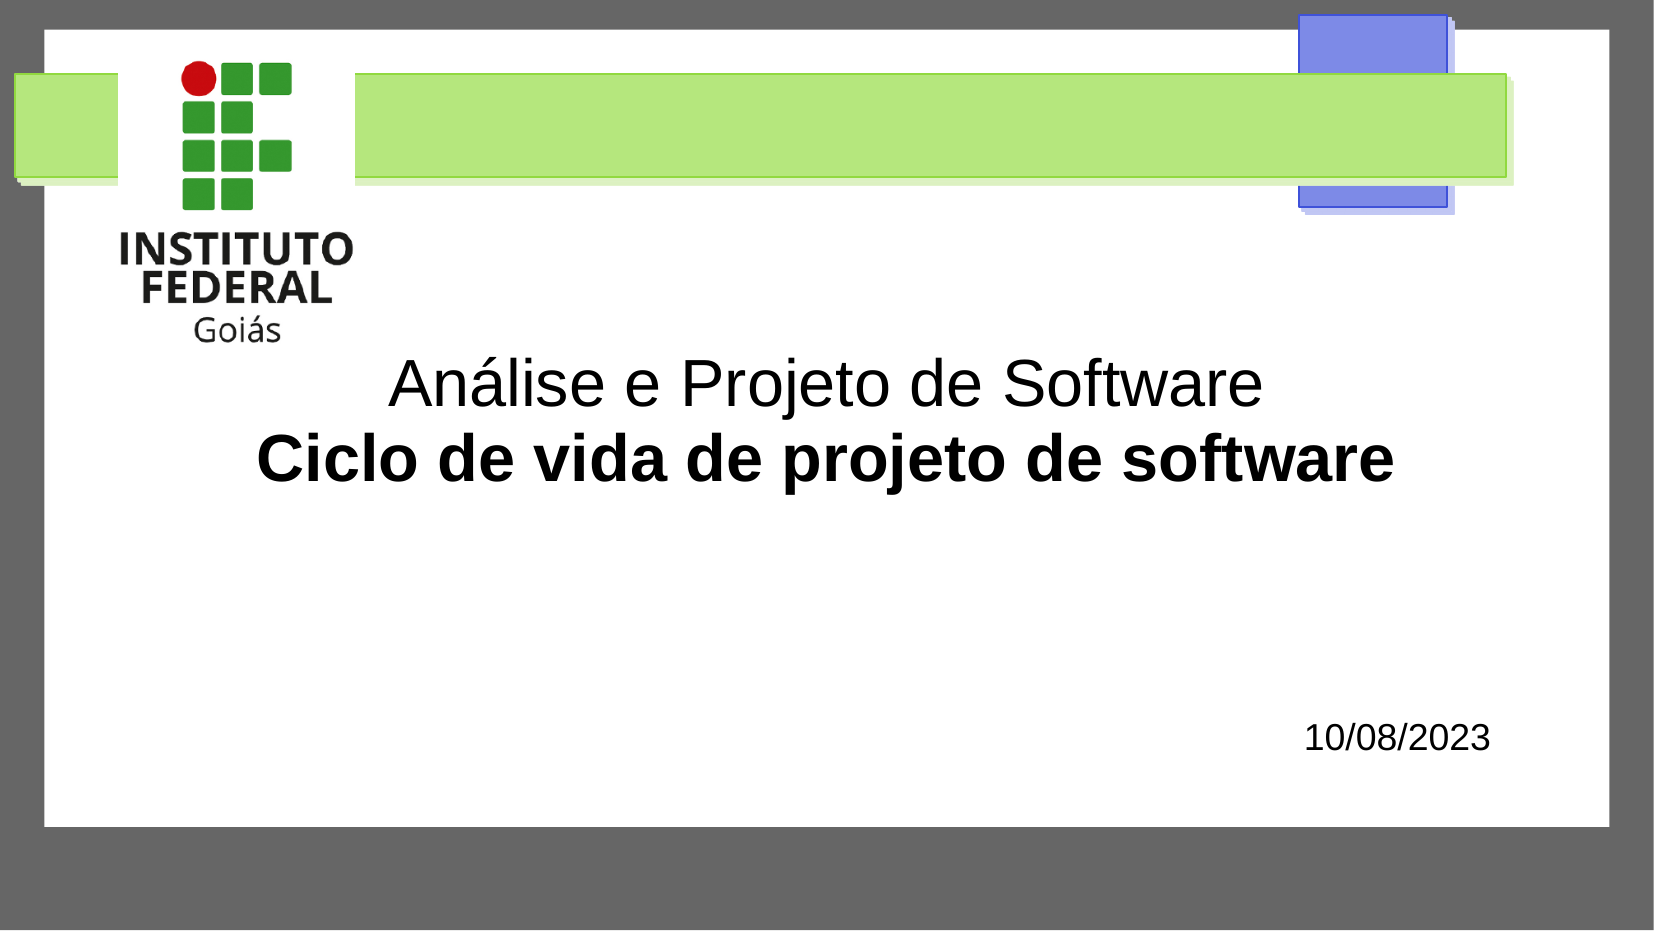

# Análise e Projeto de Software
Ciclo de vida de projeto de software
10/08/2023